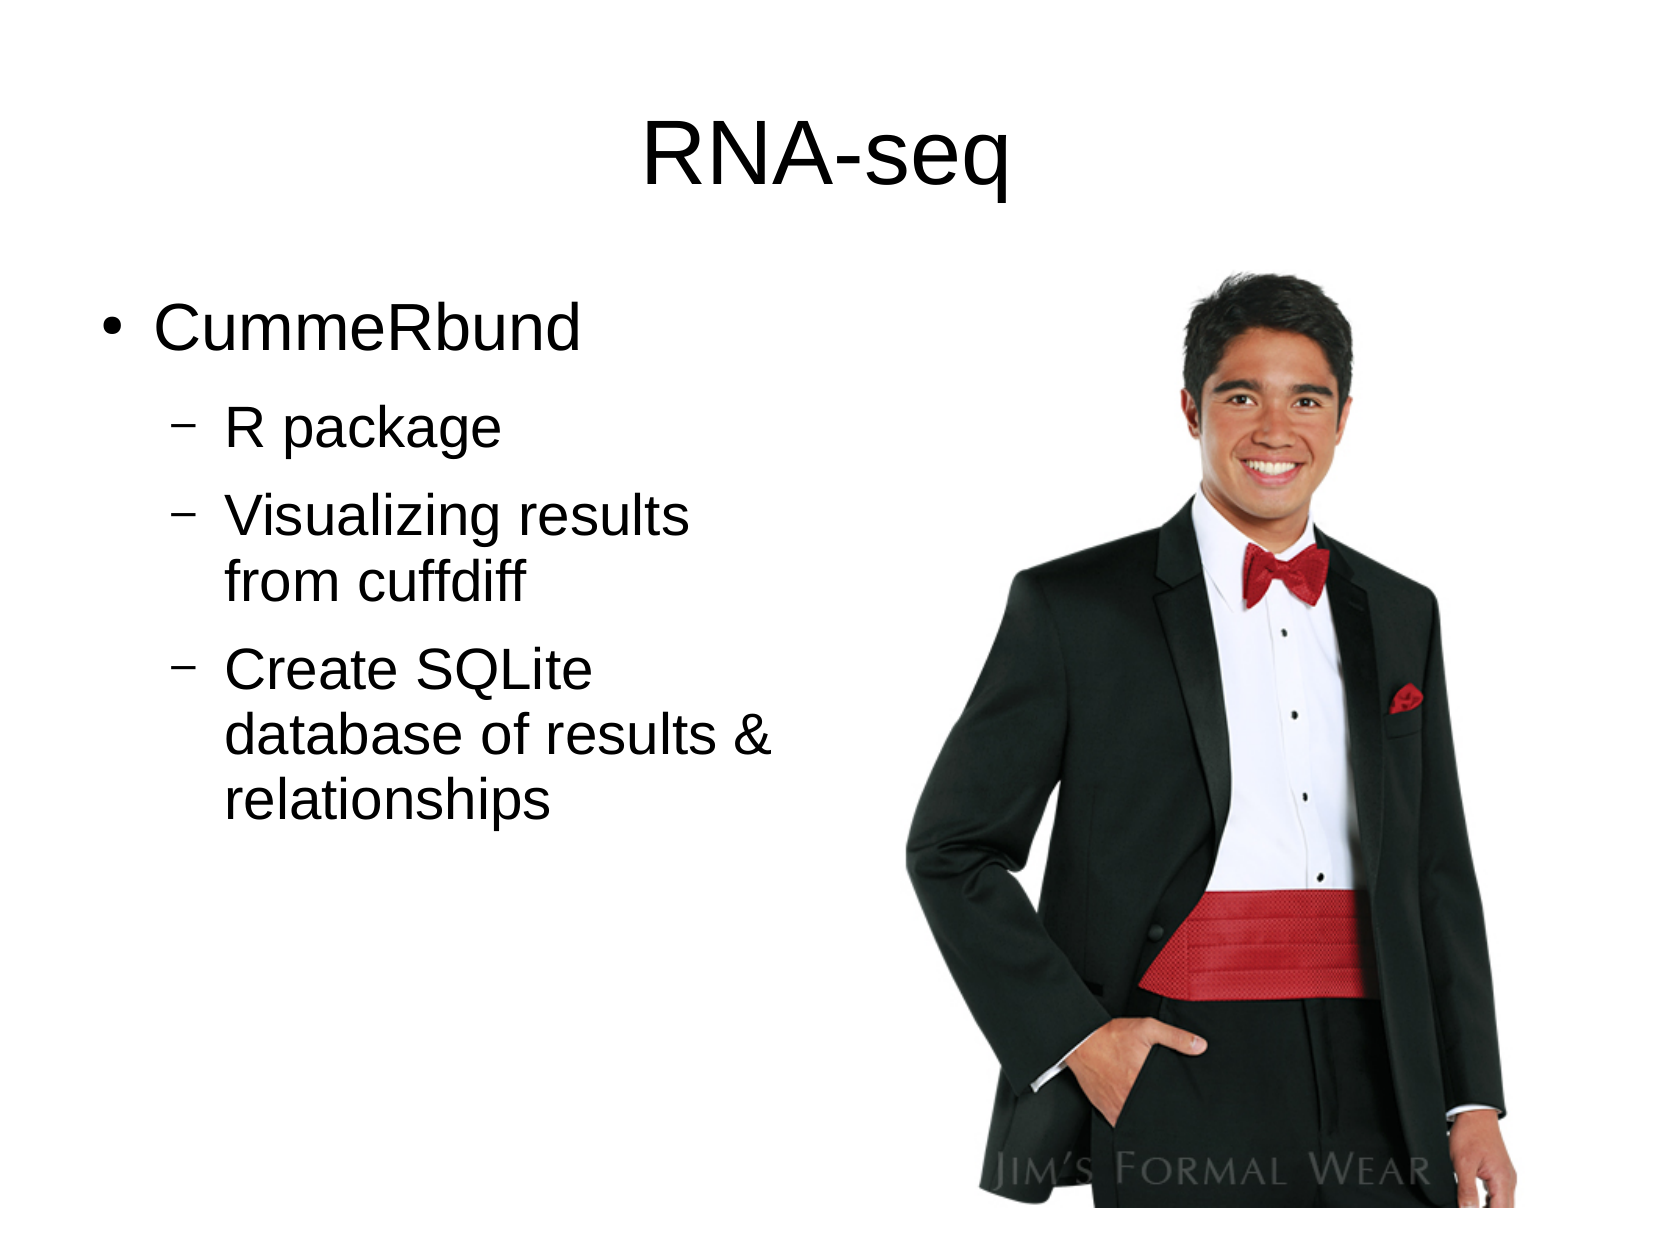

# RNA-seq
CummeRbund
R package
Visualizing results from cuffdiff
Create SQLite database of results & relationships